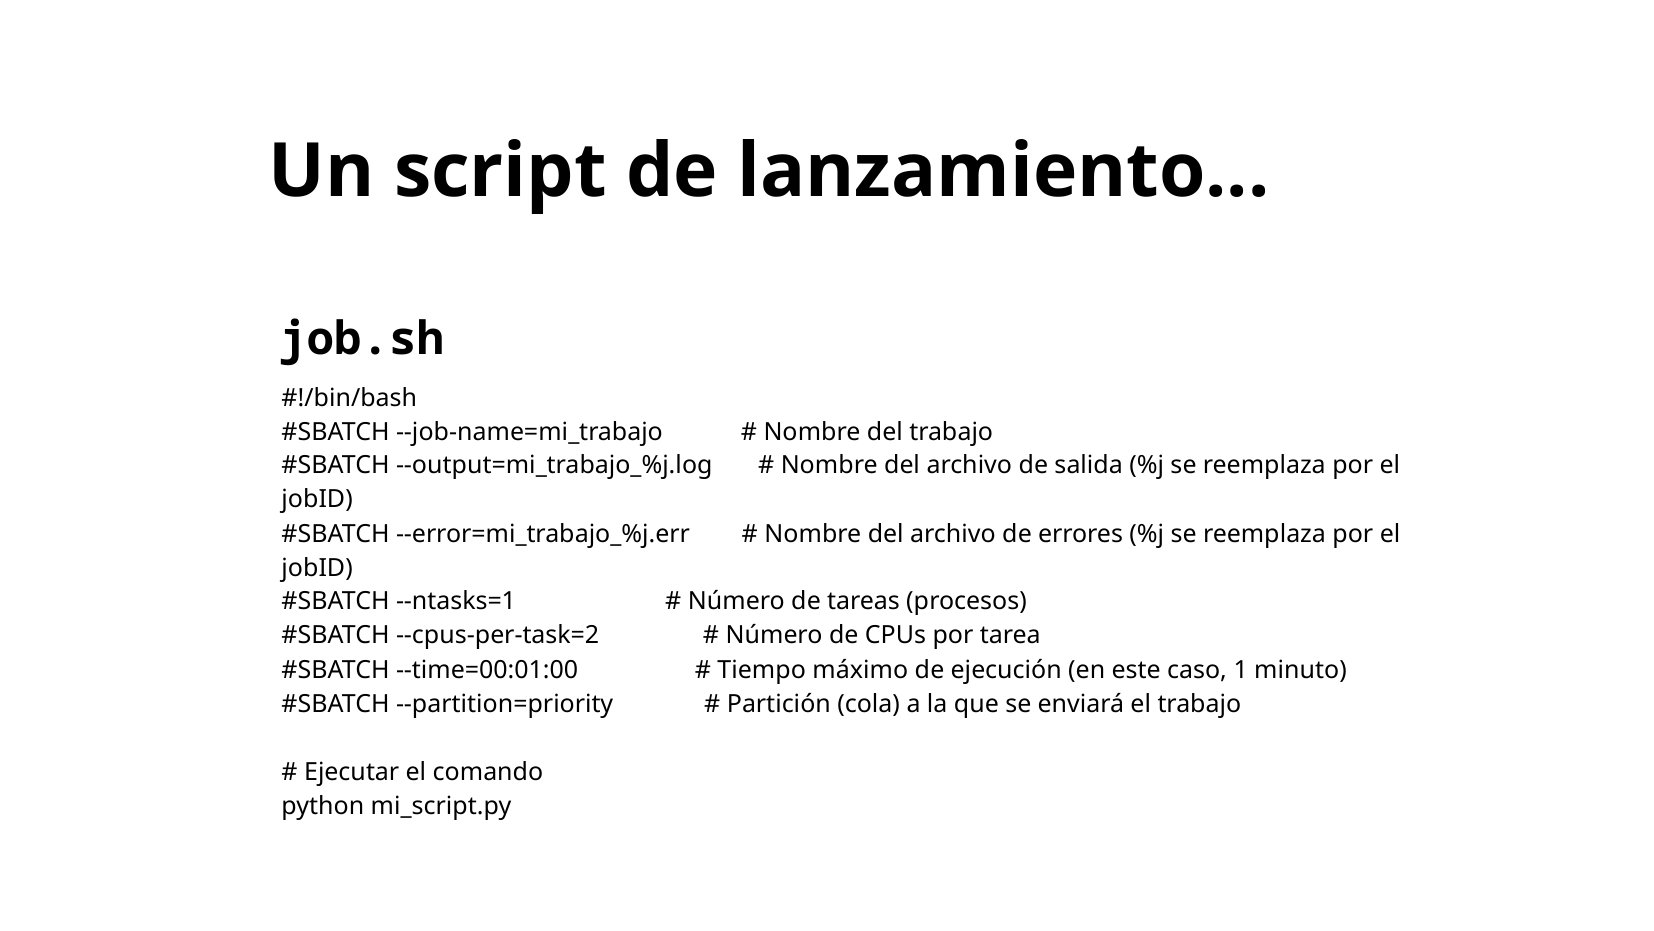

Un script de lanzamiento...
job.sh
#!/bin/bash
#SBATCH --job-name=mi_trabajo # Nombre del trabajo
#SBATCH --output=mi_trabajo_%j.log # Nombre del archivo de salida (%j se reemplaza por el jobID)
#SBATCH --error=mi_trabajo_%j.err # Nombre del archivo de errores (%j se reemplaza por el jobID)
#SBATCH --ntasks=1 # Número de tareas (procesos)
#SBATCH --cpus-per-task=2 # Número de CPUs por tarea
#SBATCH --time=00:01:00 # Tiempo máximo de ejecución (en este caso, 1 minuto)
#SBATCH --partition=priority # Partición (cola) a la que se enviará el trabajo
# Ejecutar el comando
python mi_script.py